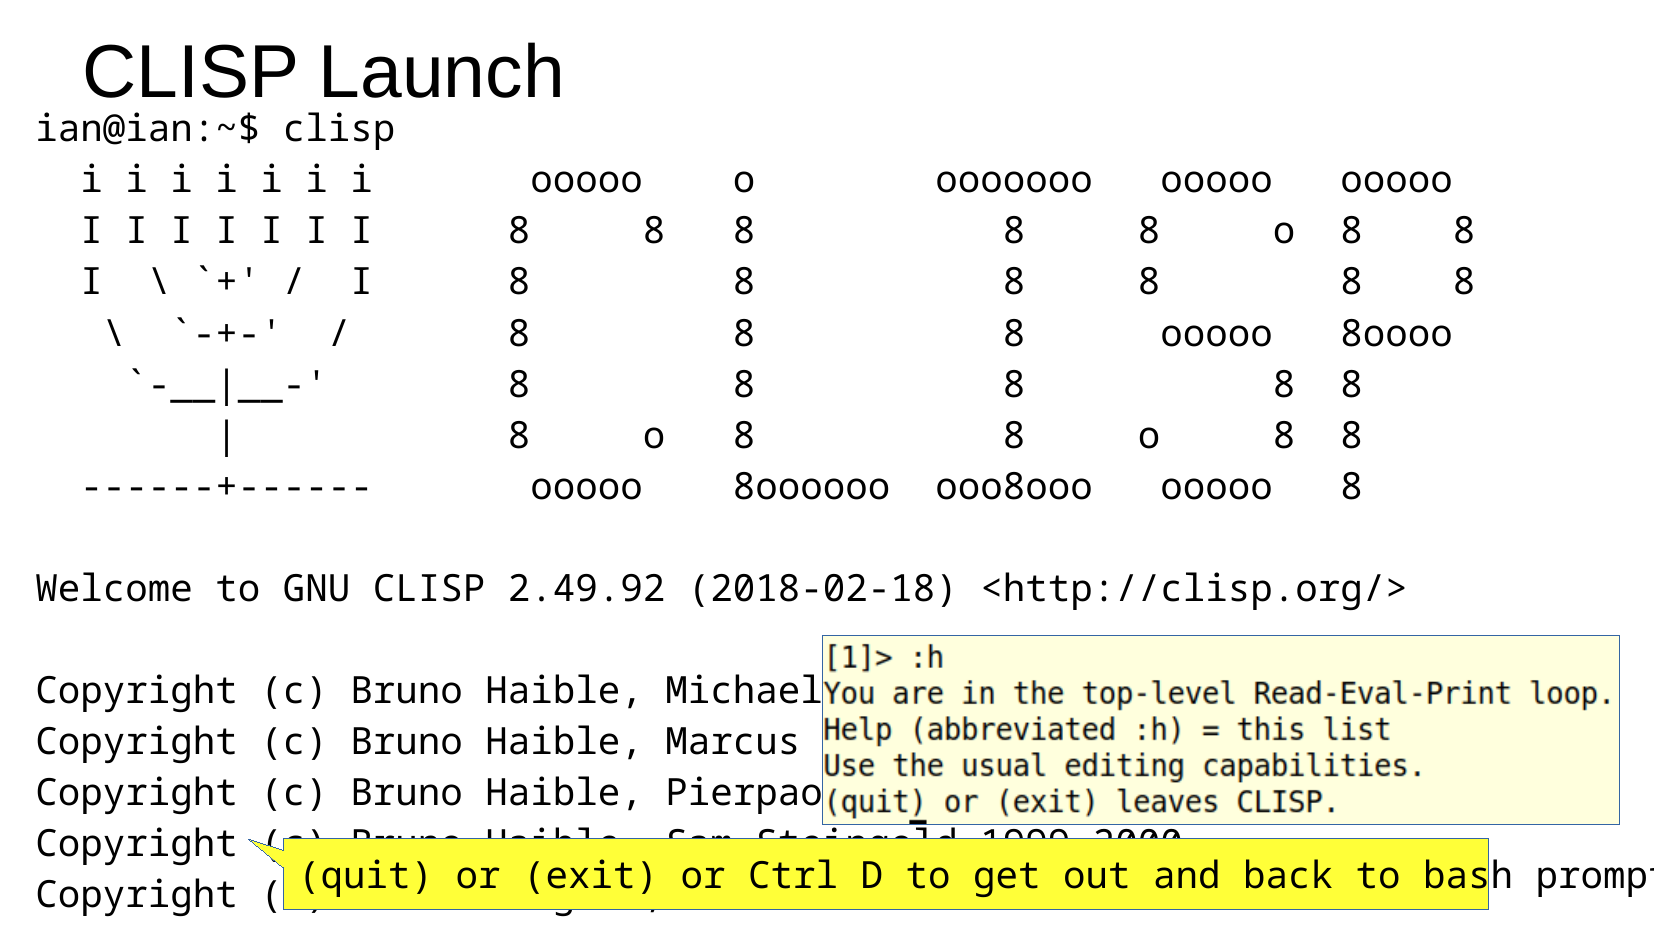

# CLISP Launch
ian@ian:~$ clisp
 i i i i i i i ooooo o ooooooo ooooo ooooo
 I I I I I I I 8 8 8 8 8 o 8 8
 I \ `+' / I 8 8 8 8 8 8
 \ `-+-' / 8 8 8 ooooo 8oooo
 `-__|__-' 8 8 8 8 8
 | 8 o 8 8 o 8 8
 ------+------ ooooo 8oooooo ooo8ooo ooooo 8
Welcome to GNU CLISP 2.49.92 (2018-02-18) <http://clisp.org/>
Copyright (c) Bruno Haible, Michael Stoll 1992-1993
Copyright (c) Bruno Haible, Marcus Daniels 1994-1997
Copyright (c) Bruno Haible, Pierpaolo Bernardi, Sam Steingold 1998
Copyright (c) Bruno Haible, Sam Steingold 1999-2000
Copyright (c) Sam Steingold, Bruno Haible 2001-2018
Type :h and hit Enter for context help.
[1]> (quit)
Bye.
ian@ian:~$
(quit) or (exit) or Ctrl D to get out and back to bash prompt